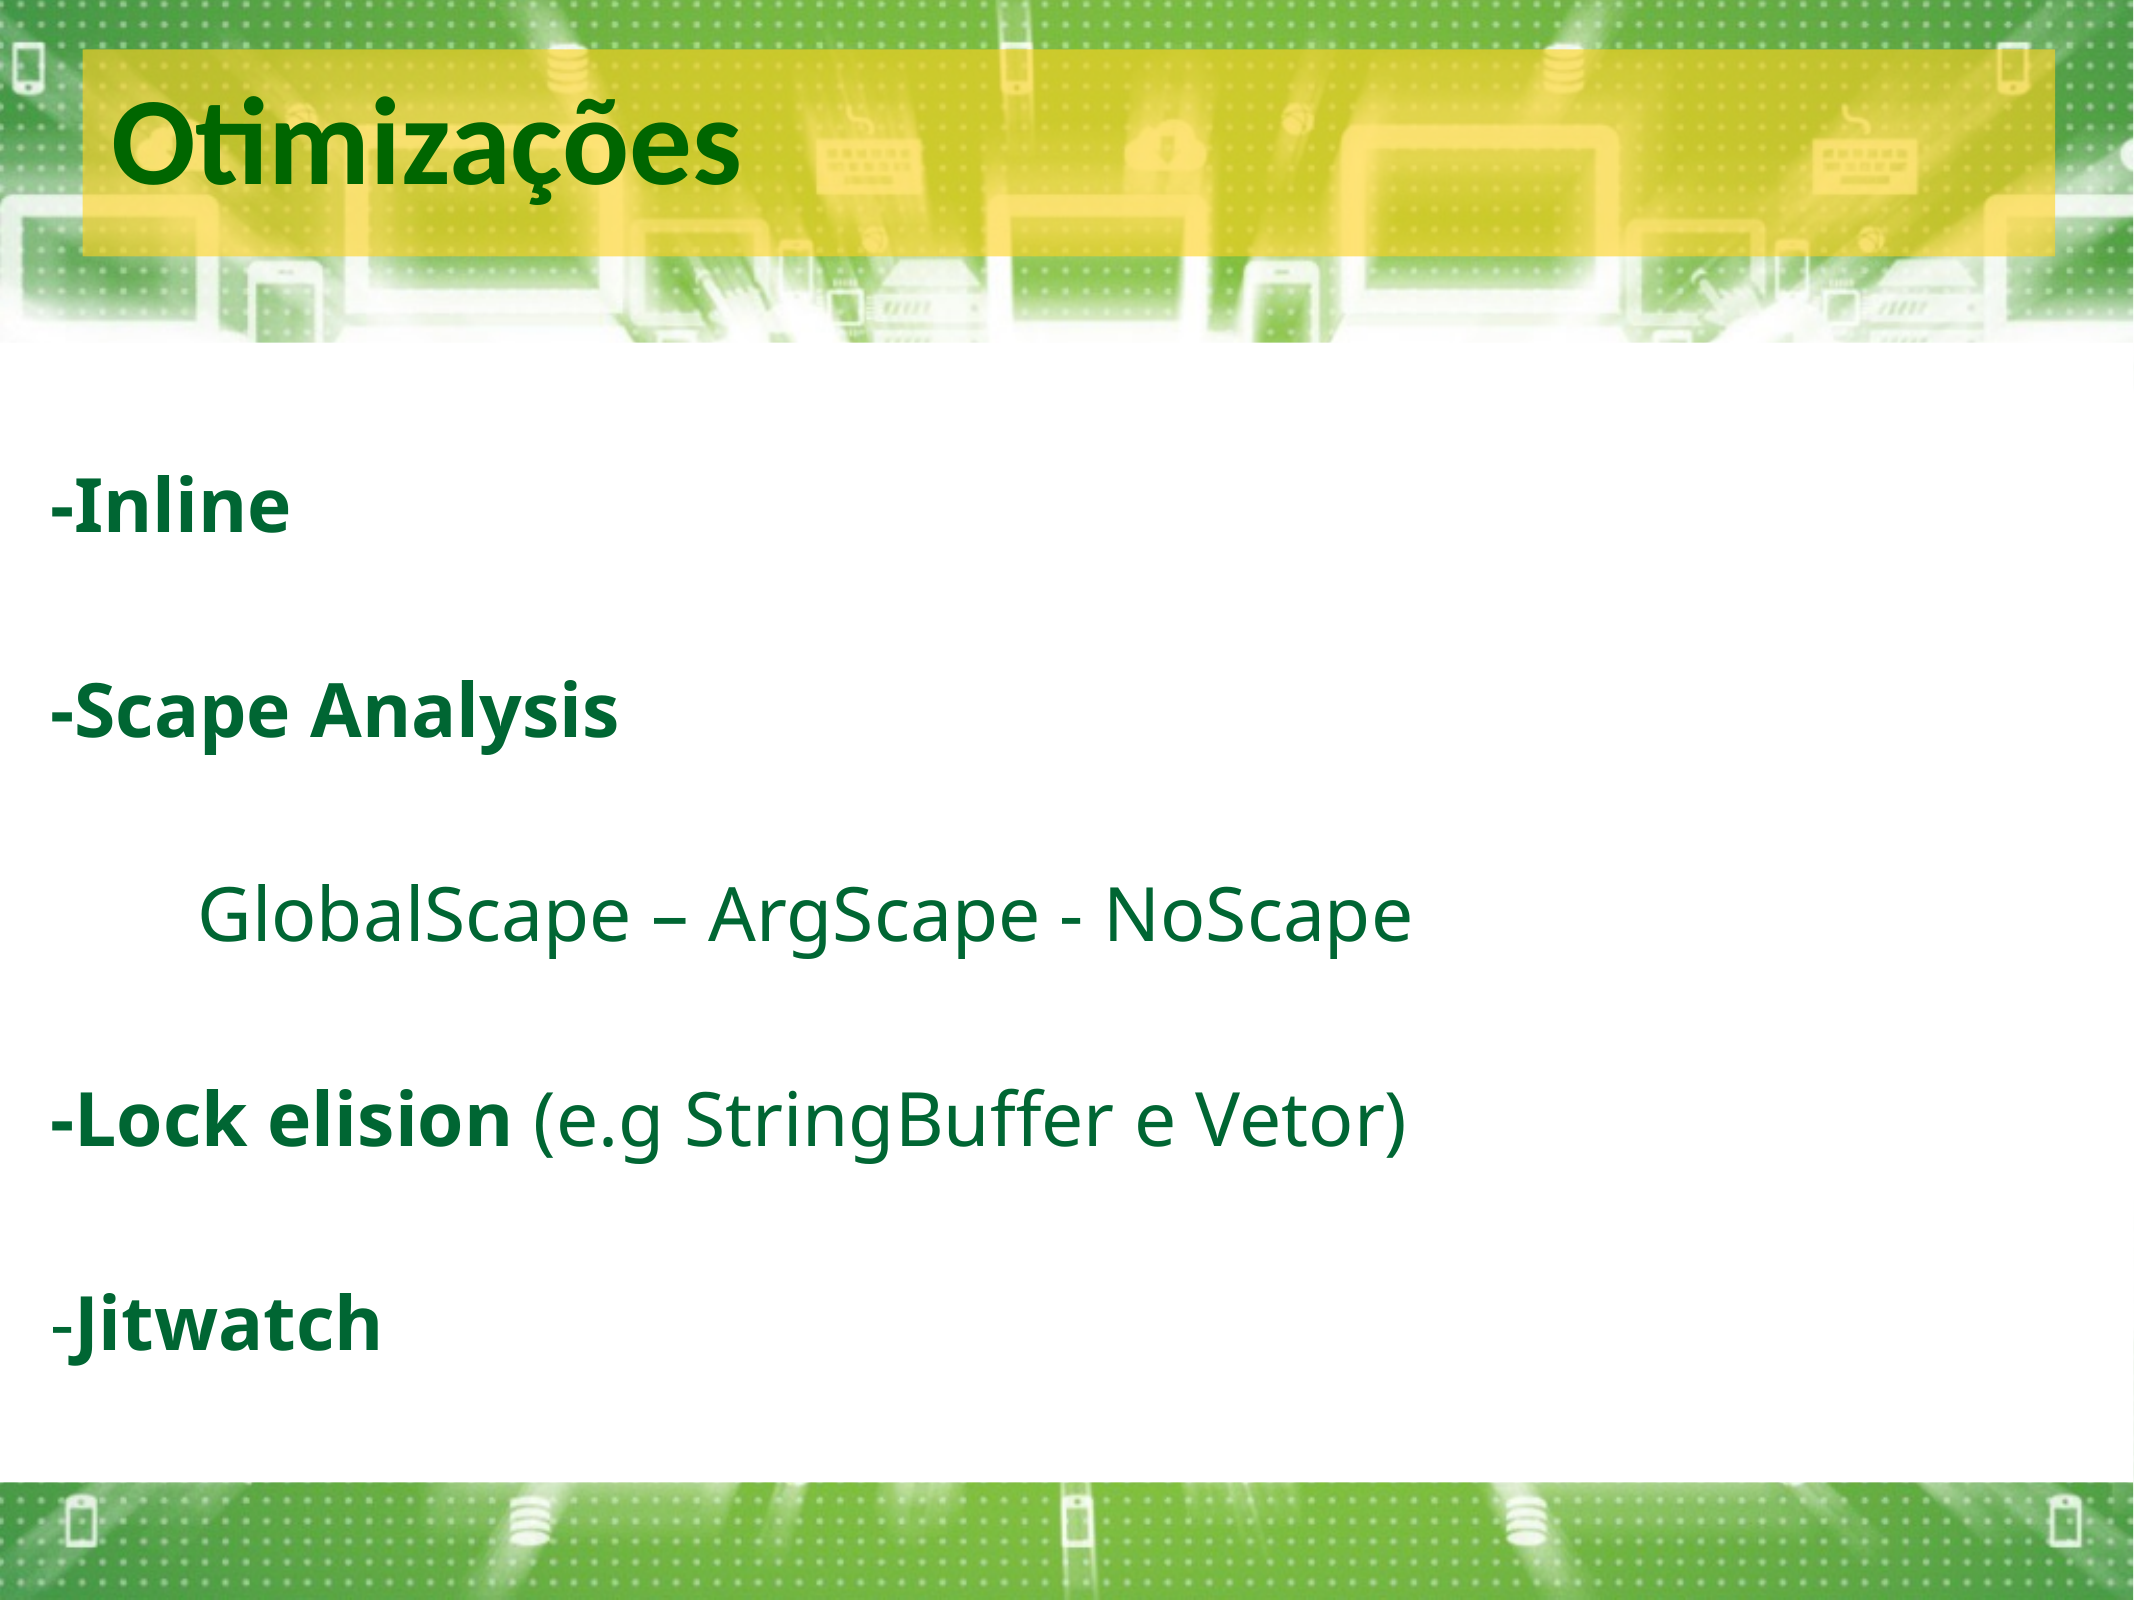

# Otimizações
-Inline
-Scape Analysis
		GlobalScape – ArgScape - NoScape
-Lock elision (e.g StringBuffer e Vetor)
-Jitwatch